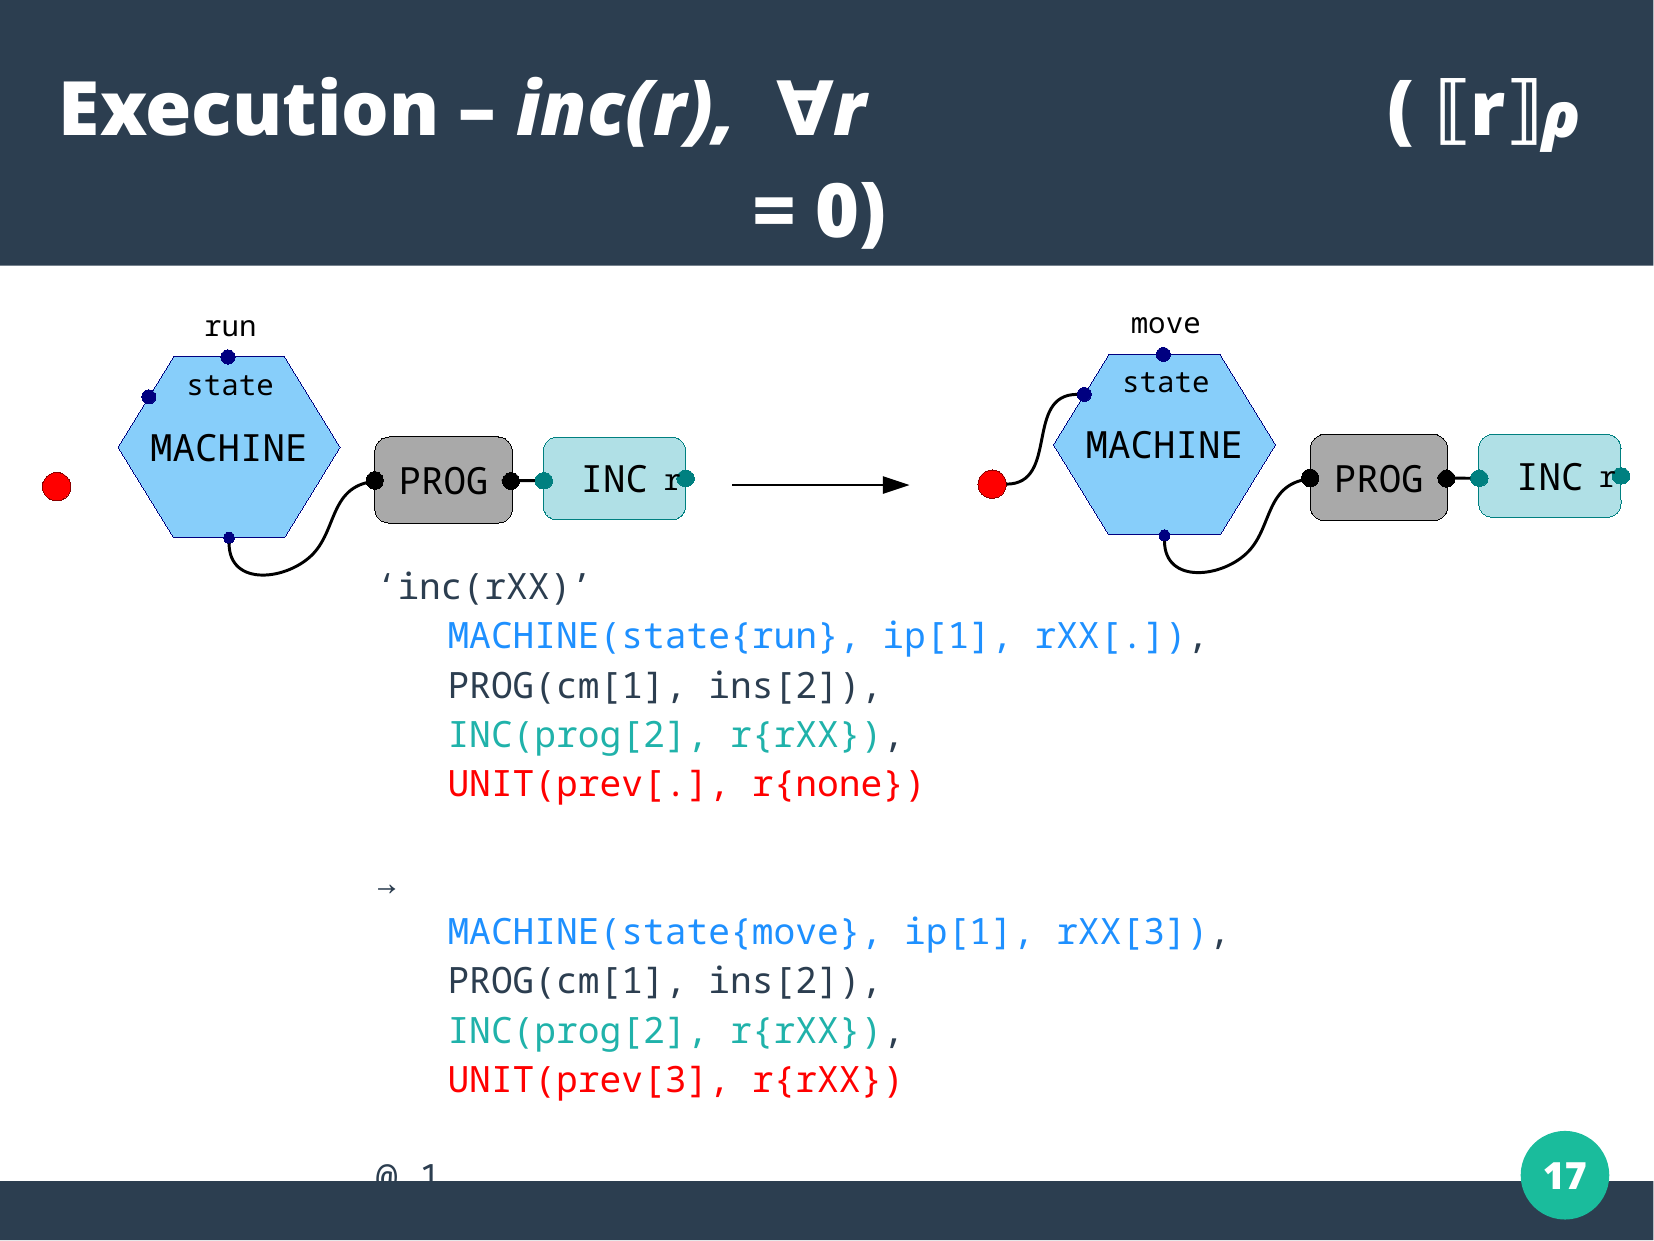

# Execution – inc(r), ∀r 							( ⟦r⟧ρ = 0)
move
run
MACHINE
state
MACHINE
state
PROG
INC
r
PROG
INC
r
‘inc(rXX)’
		MACHINE(state{run}, ip[1], rXX[.]),
		PROG(cm[1], ins[2]),
		INC(prog[2], r{rXX}),
		UNIT(prev[.], r{none})
→
		MACHINE(state{move}, ip[1], rXX[3]),
		PROG(cm[1], ins[2]),
		INC(prog[2], r{rXX}),
		UNIT(prev[3], r{rXX})
@ 1
17